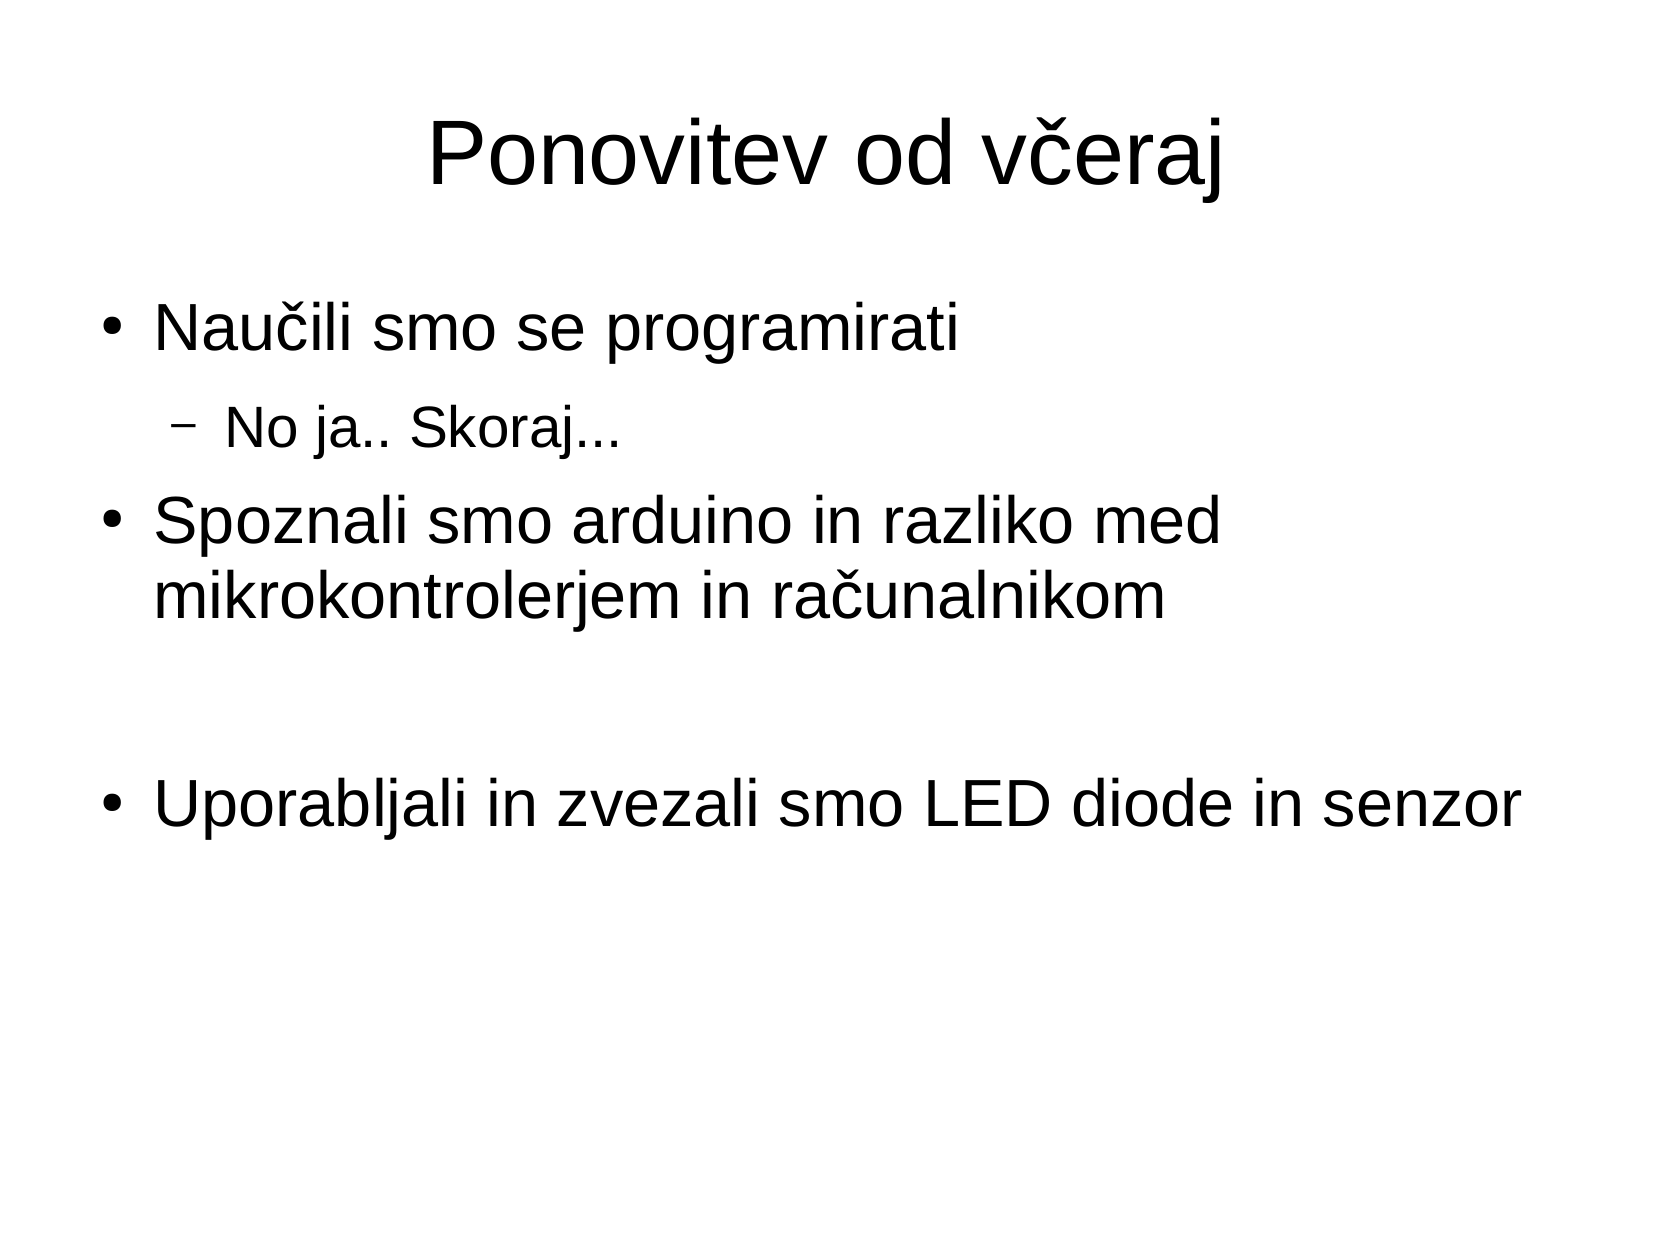

# Ponovitev od včeraj
Naučili smo se programirati
No ja.. Skoraj...
Spoznali smo arduino in razliko med mikrokontrolerjem in računalnikom
Uporabljali in zvezali smo LED diode in senzor